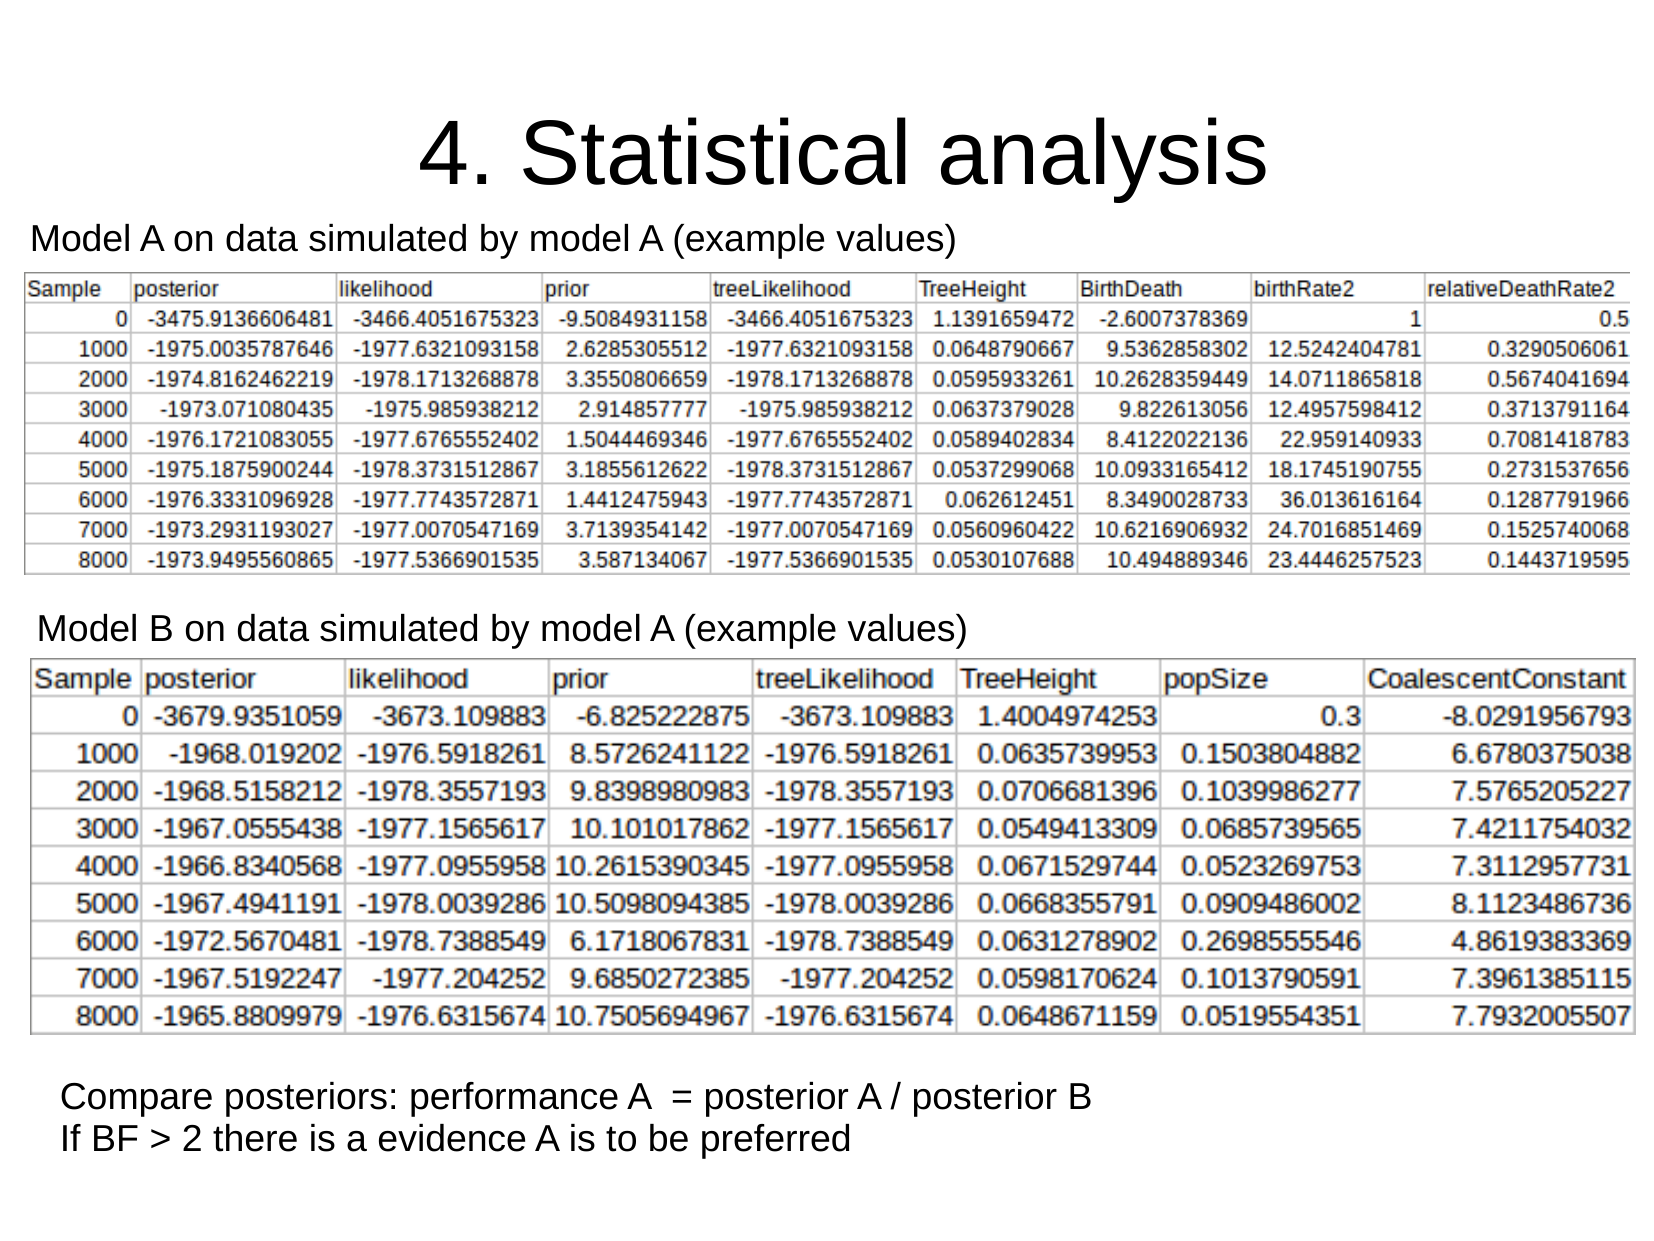

# 4. Statistical analysis
Model A on data simulated by model A (example values)
Model B on data simulated by model A (example values)
Compare posteriors: performance A = posterior A / posterior B
If BF > 2 there is a evidence A is to be preferred